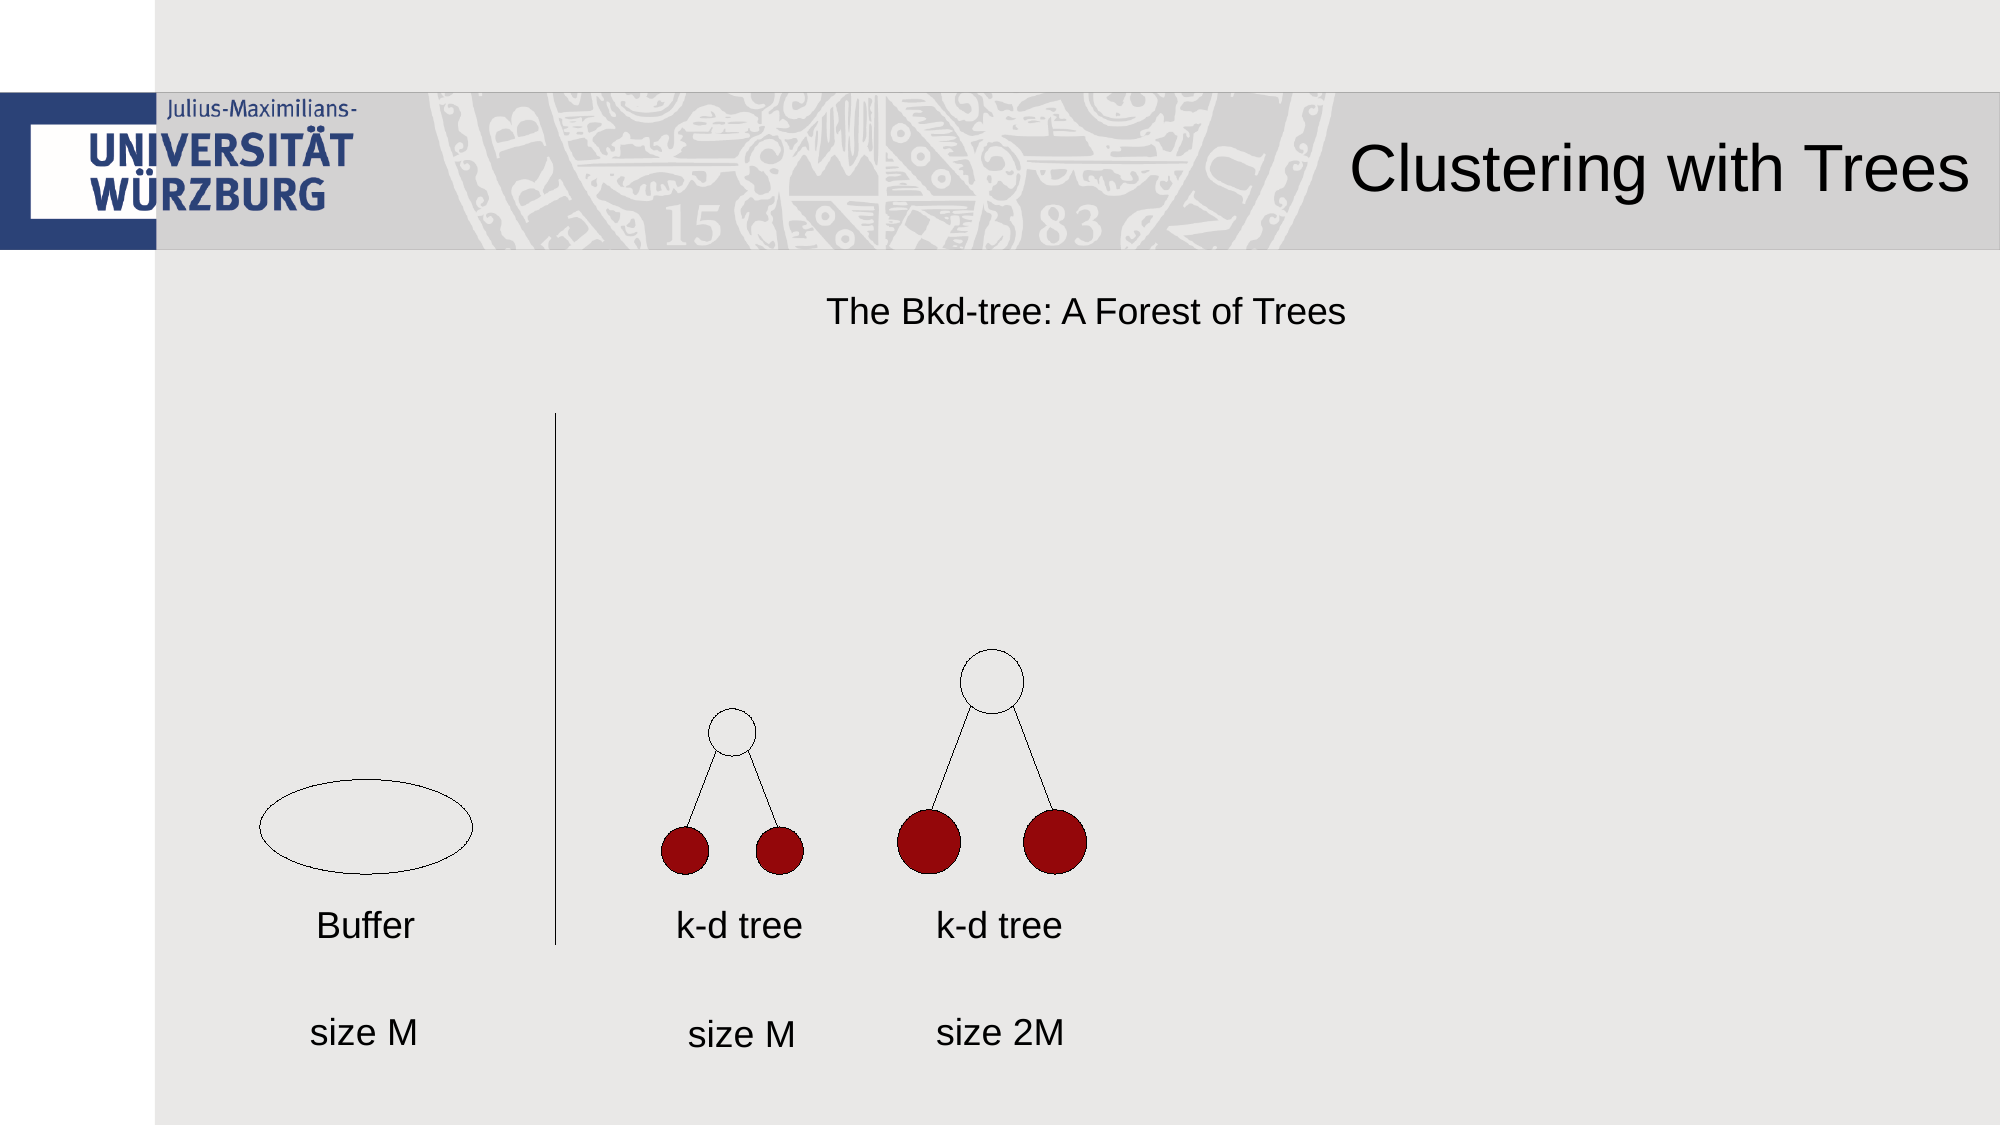

Clustering with Trees
The Bkd-tree: A Forest of Trees
Buffer
k-d tree
k-d tree
size 2M
size M
size M